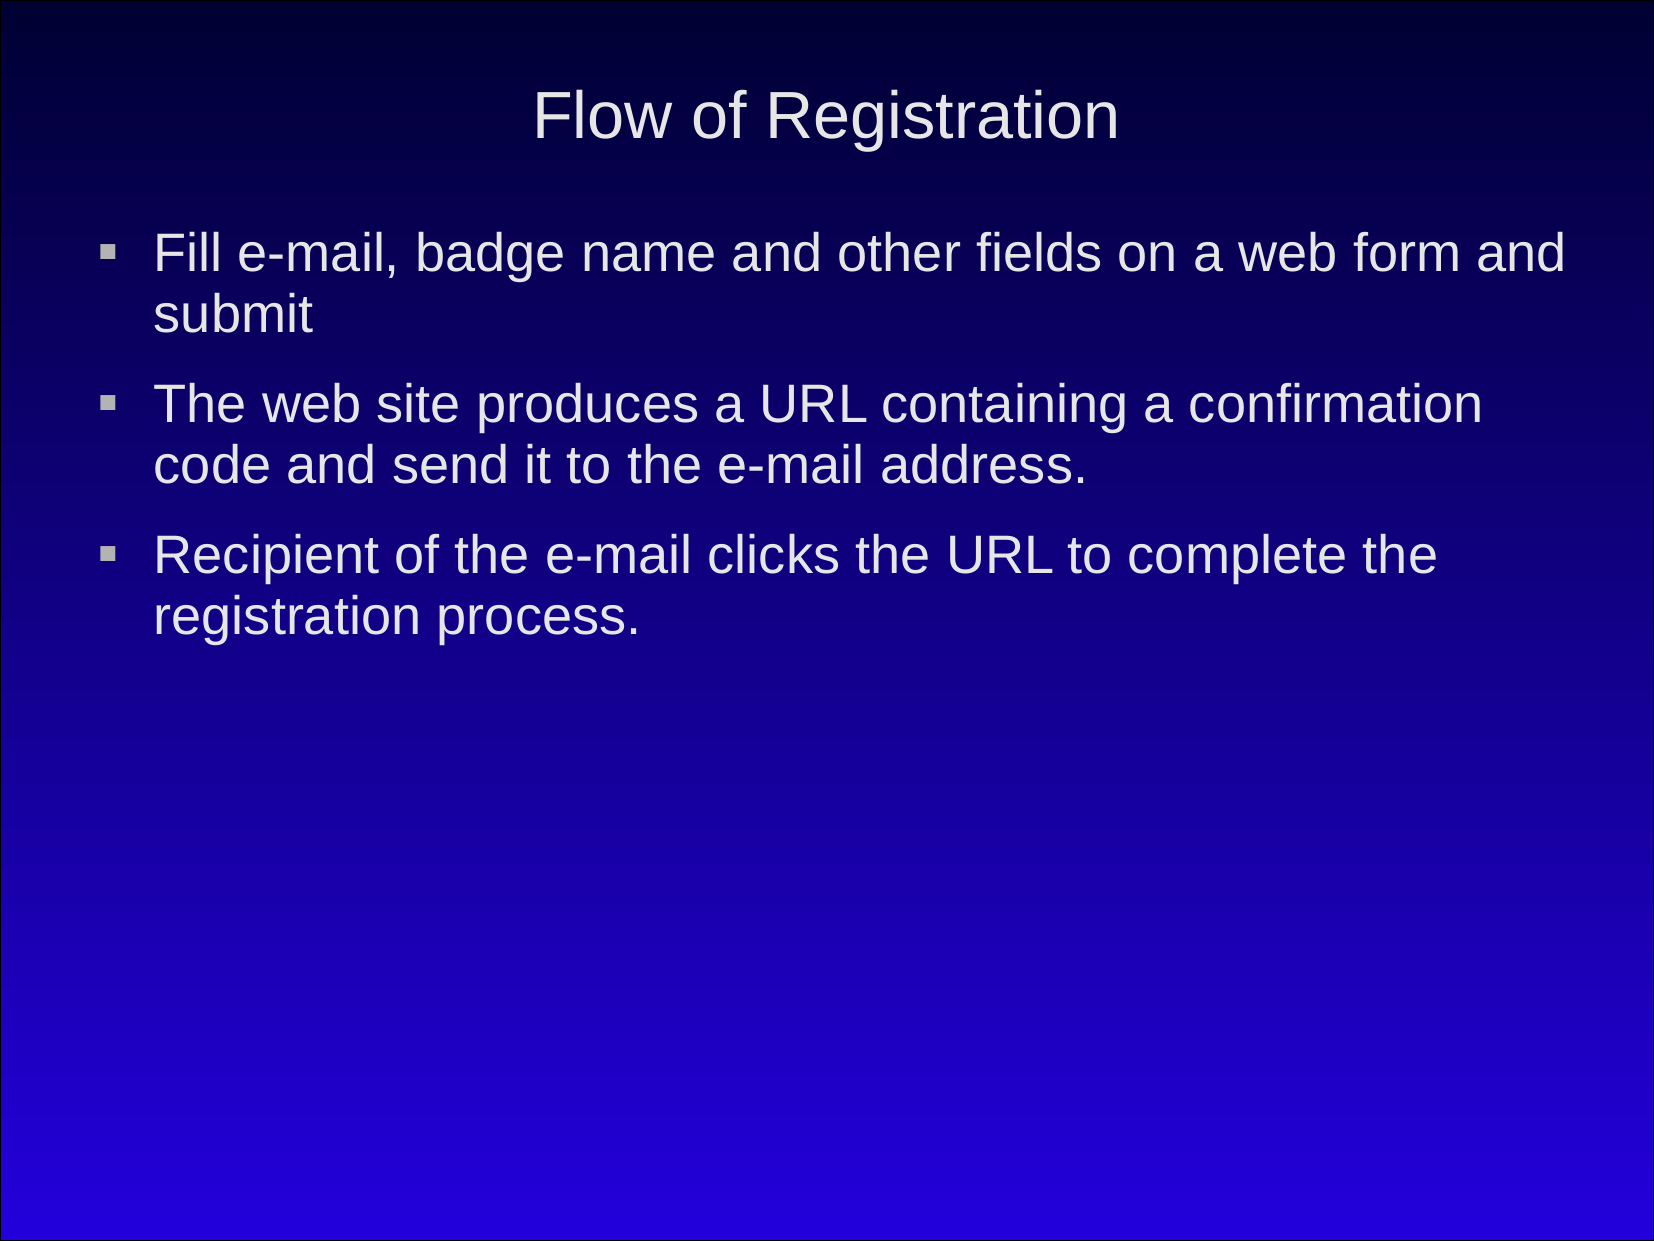

# Flow of Registration
Fill e-mail, badge name and other fields on a web form and submit
The web site produces a URL containing a confirmation code and send it to the e-mail address.
Recipient of the e-mail clicks the URL to complete the registration process.